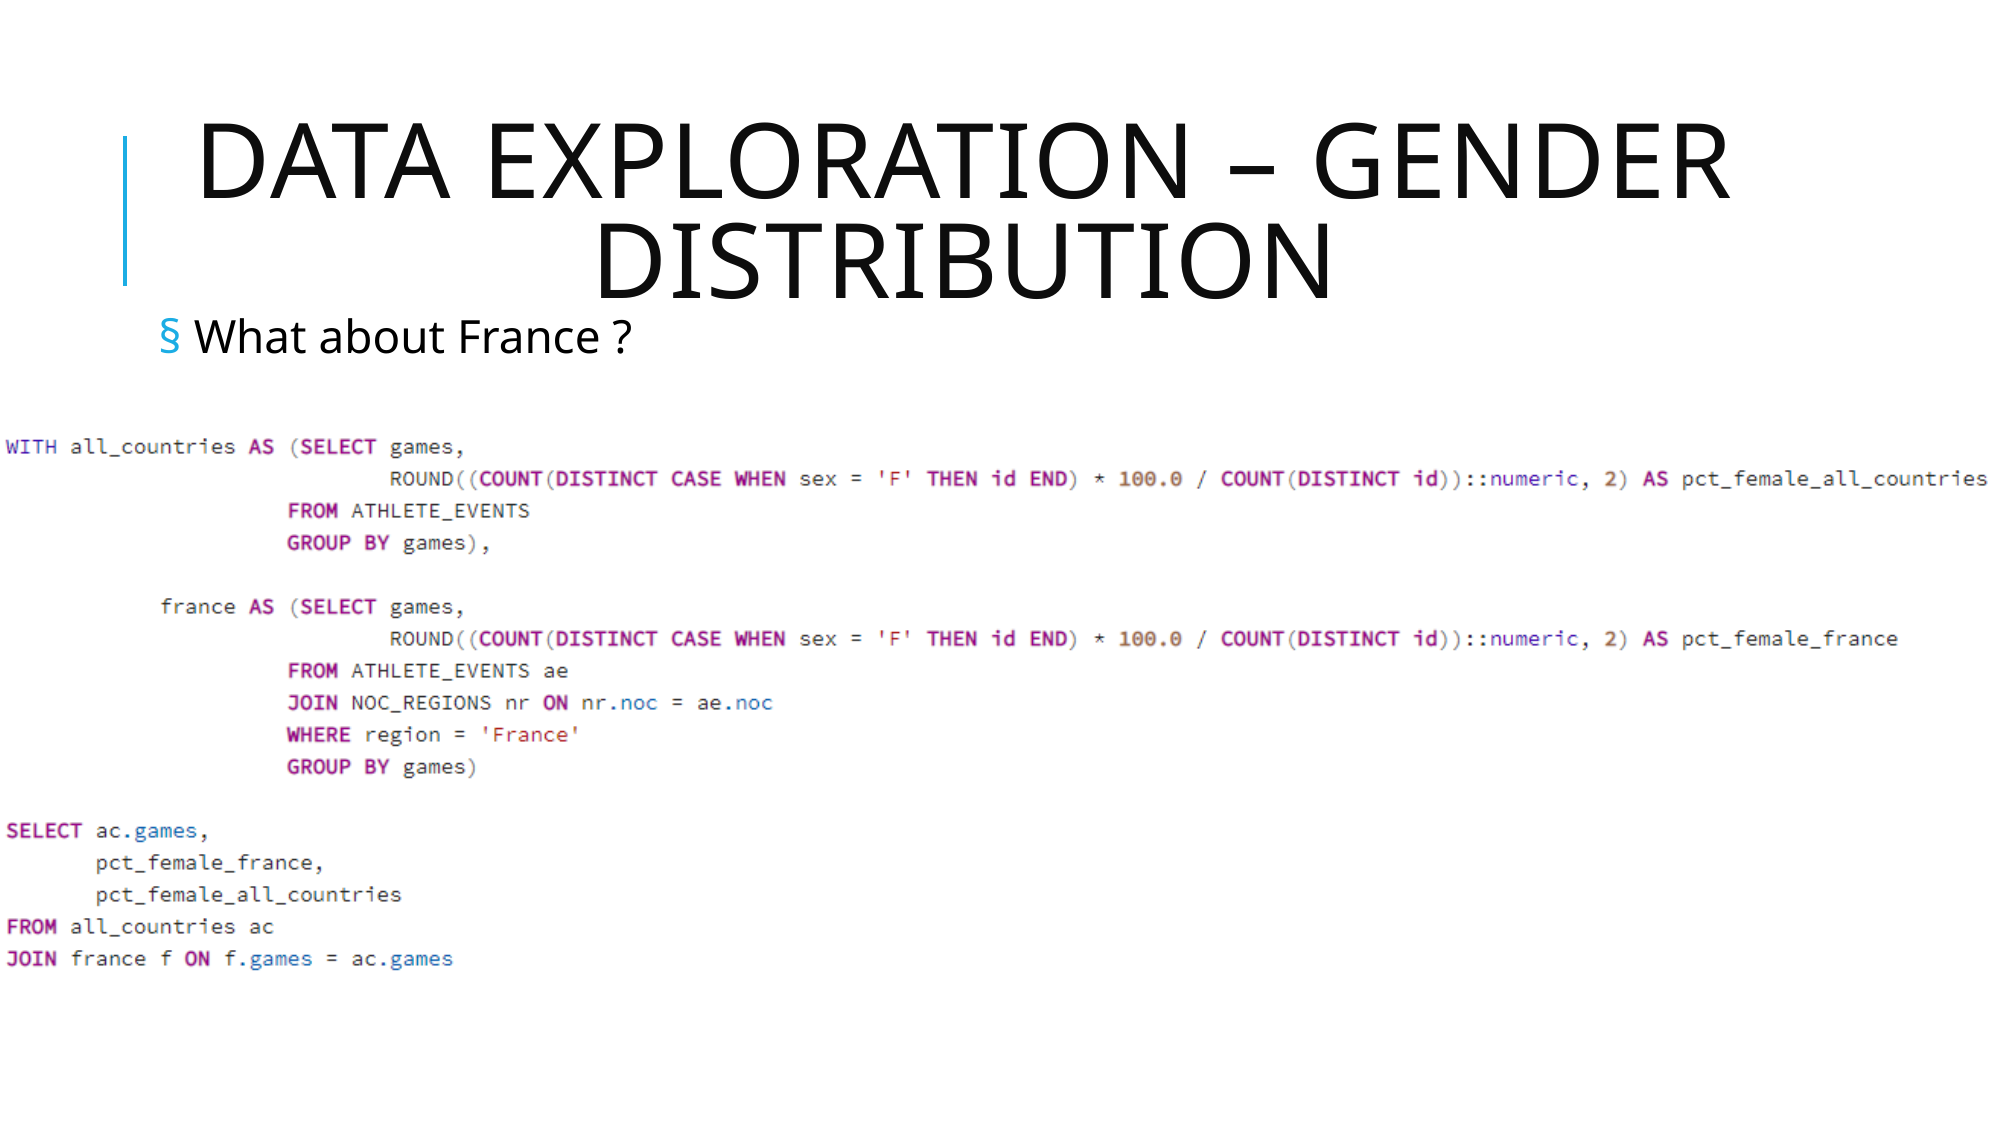

# Data exploration – gender distribution
 What about France ?